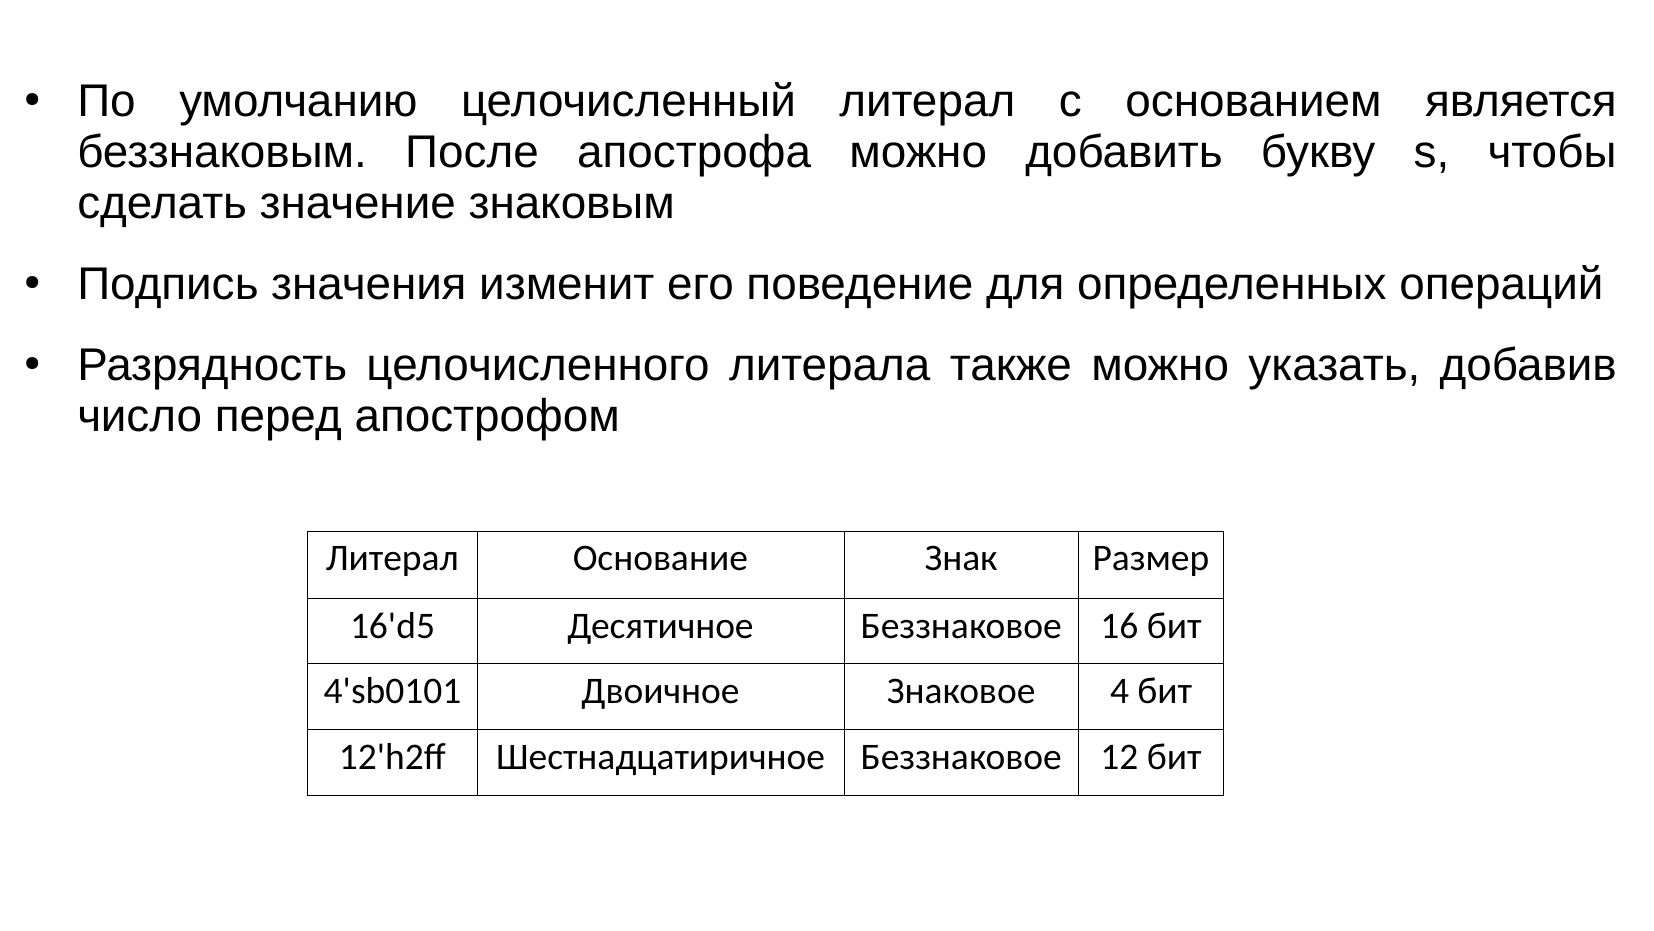

# По умолчанию целочисленный литерал с основанием является беззнаковым. После апострофа можно добавить букву s, чтобы сделать значение знаковым
Подпись значения изменит его поведение для определенных операций
Разрядность целочисленного литерала также можно указать, добавив число перед апострофом
| Литерал | Основание | Знак | Размер |
| --- | --- | --- | --- |
| 16'd5 | Десятичное | Беззнаковое | 16 бит |
| 4'sb0101 | Двоичное | Знаковое | 4 бит |
| 12'h2ff | Шестнадцатиричное | Беззнаковое | 12 бит |